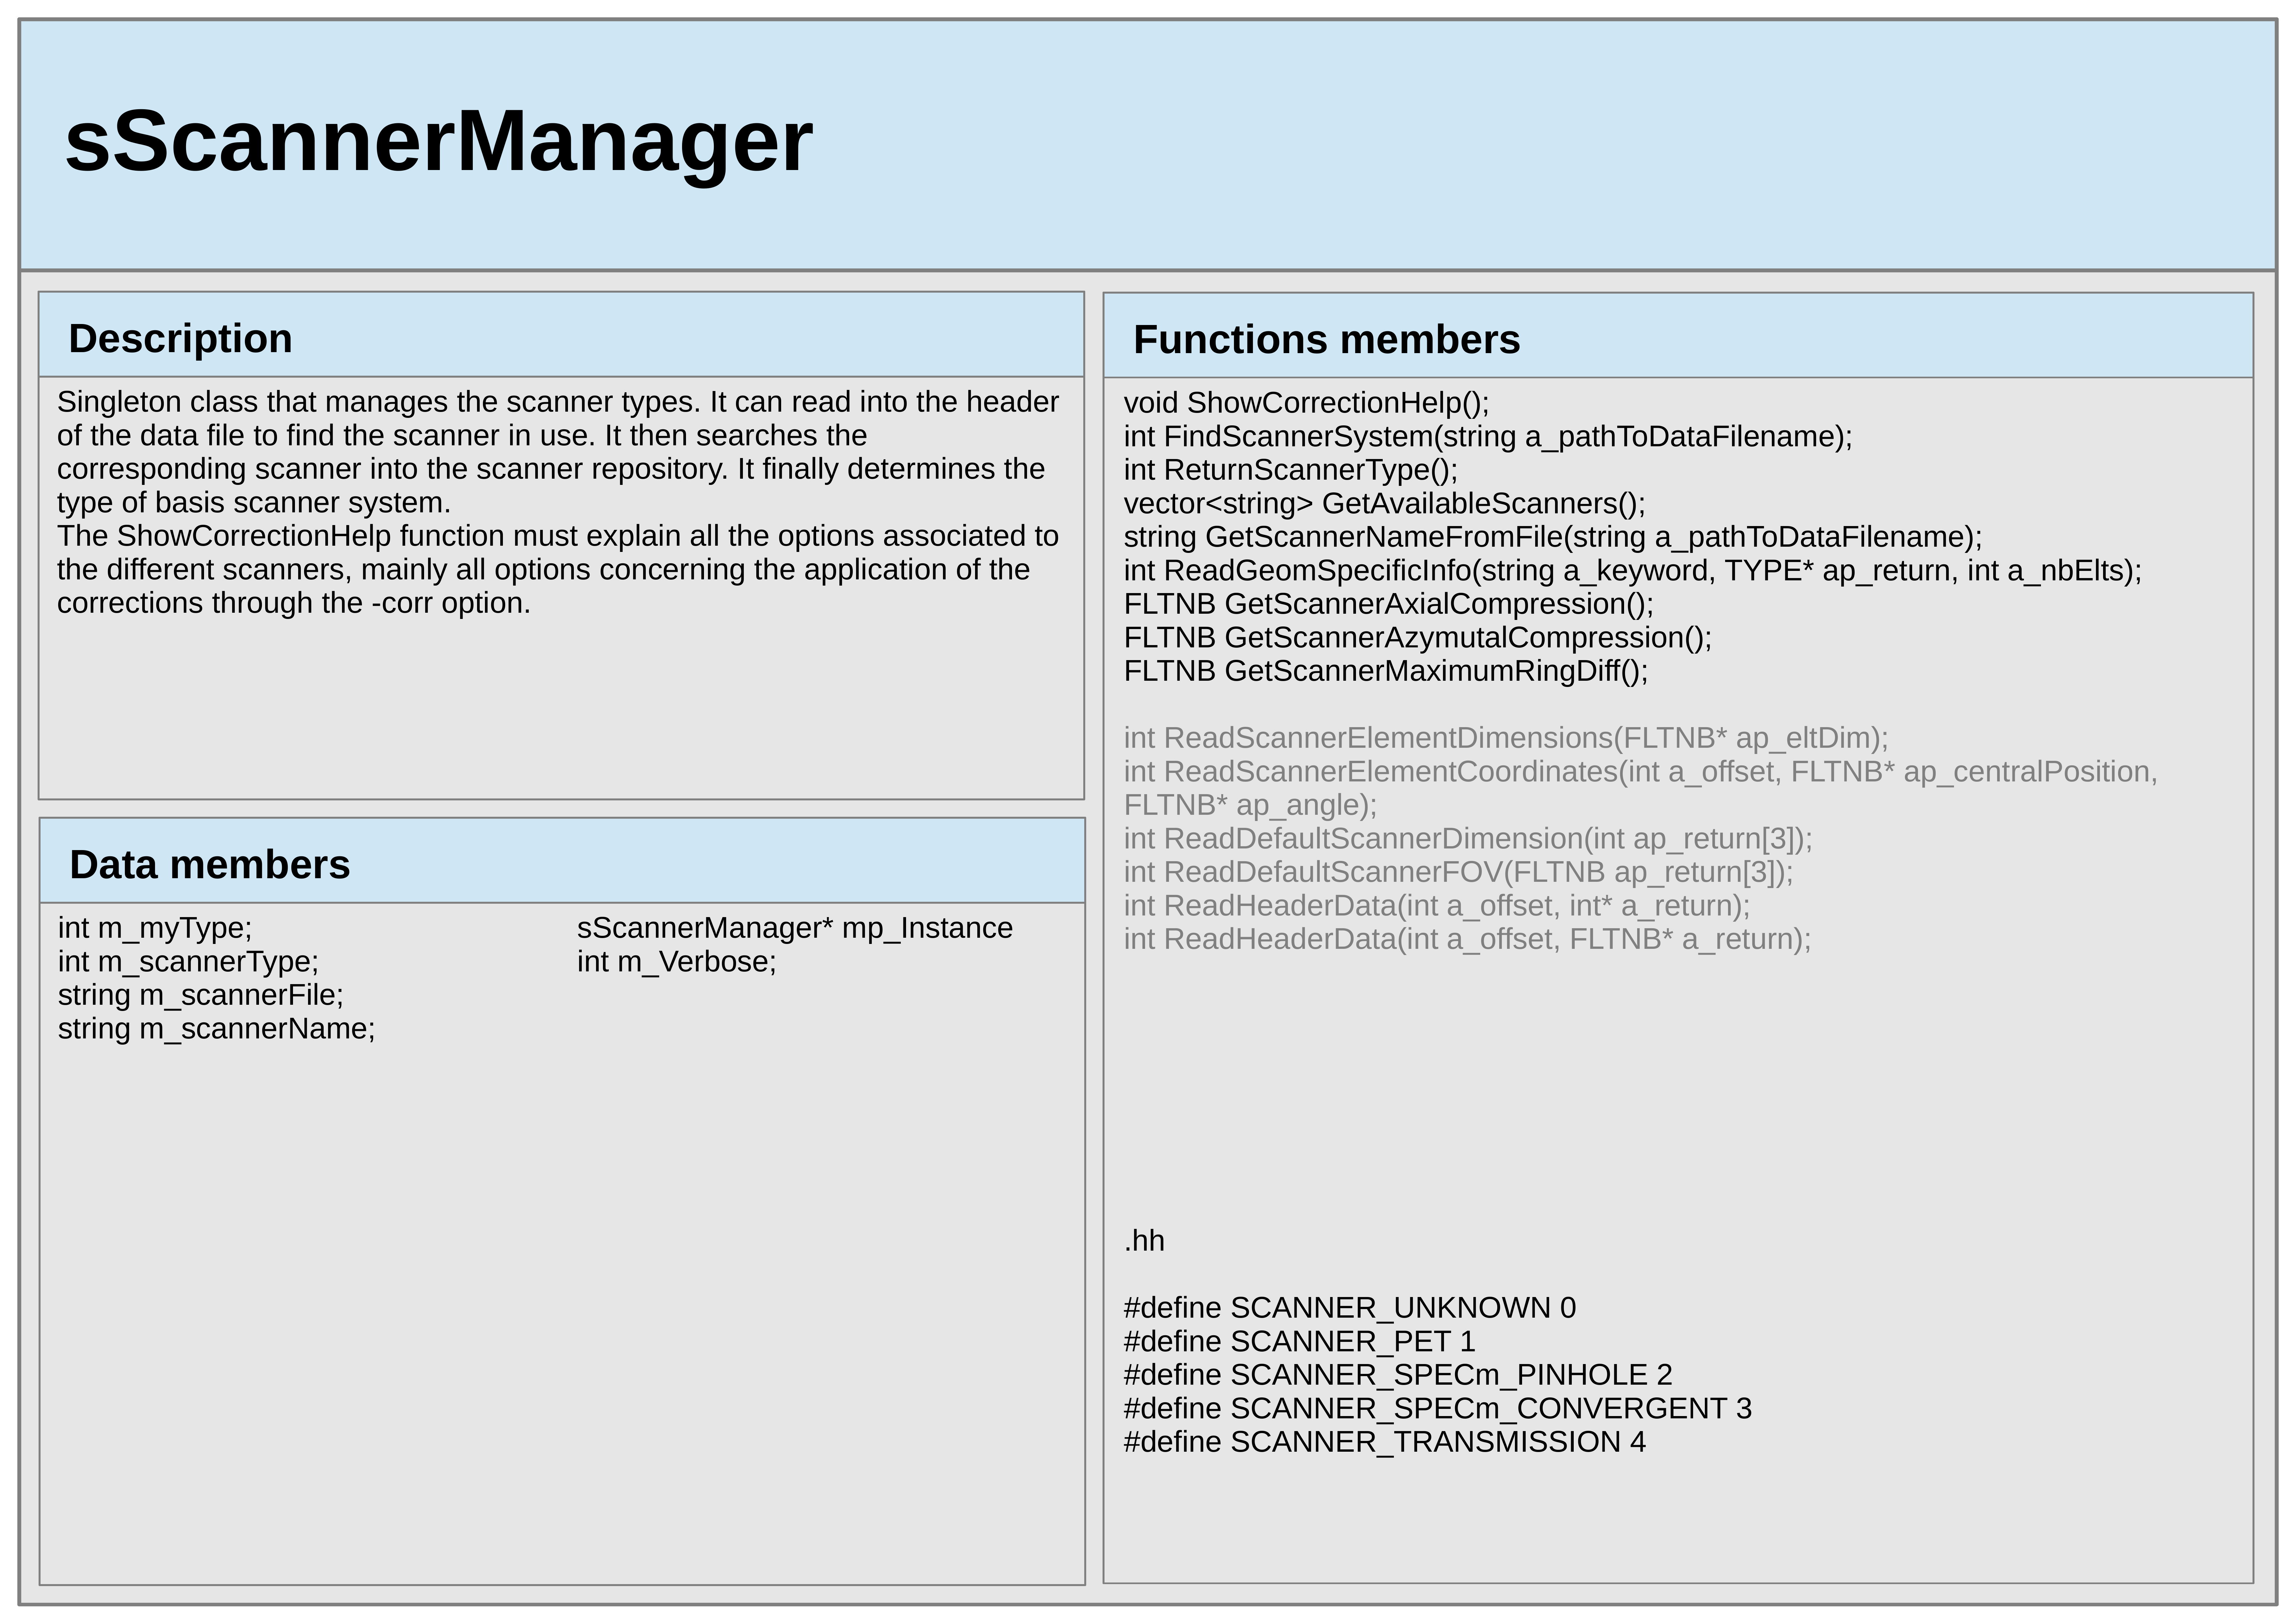

sScannerManager
Description
Functions members
Singleton class that manages the scanner types. It can read into the header of the data file to find the scanner in use. It then searches the corresponding scanner into the scanner repository. It finally determines the type of basis scanner system.
The ShowCorrectionHelp function must explain all the options associated to the different scanners, mainly all options concerning the application of the corrections through the -corr option.
void ShowCorrectionHelp();
int FindScannerSystem(string a_pathToDataFilename);
int ReturnScannerType();
vector<string> GetAvailableScanners();
string GetScannerNameFromFile(string a_pathToDataFilename);
int ReadGeomSpecificInfo(string a_keyword, TYPE* ap_return, int a_nbElts);
FLTNB GetScannerAxialCompression();
FLTNB GetScannerAzymutalCompression();
FLTNB GetScannerMaximumRingDiff();
int ReadScannerElementDimensions(FLTNB* ap_eltDim);
int ReadScannerElementCoordinates(int a_offset, FLTNB* ap_centralPosition, FLTNB* ap_angle);
int ReadDefaultScannerDimension(int ap_return[3]);
int ReadDefaultScannerFOV(FLTNB ap_return[3]);
int ReadHeaderData(int a_offset, int* a_return);
int ReadHeaderData(int a_offset, FLTNB* a_return);
.hh
#define SCANNER_UNKNOWN 0
#define SCANNER_PET 1
#define SCANNER_SPECm_PINHOLE 2
#define SCANNER_SPECm_CONVERGENT 3
#define SCANNER_TRANSMISSION 4
Data members
int m_myType;
int m_scannerType;
string m_scannerFile;
string m_scannerName;
sScannerManager* mp_Instance
int m_Verbose;